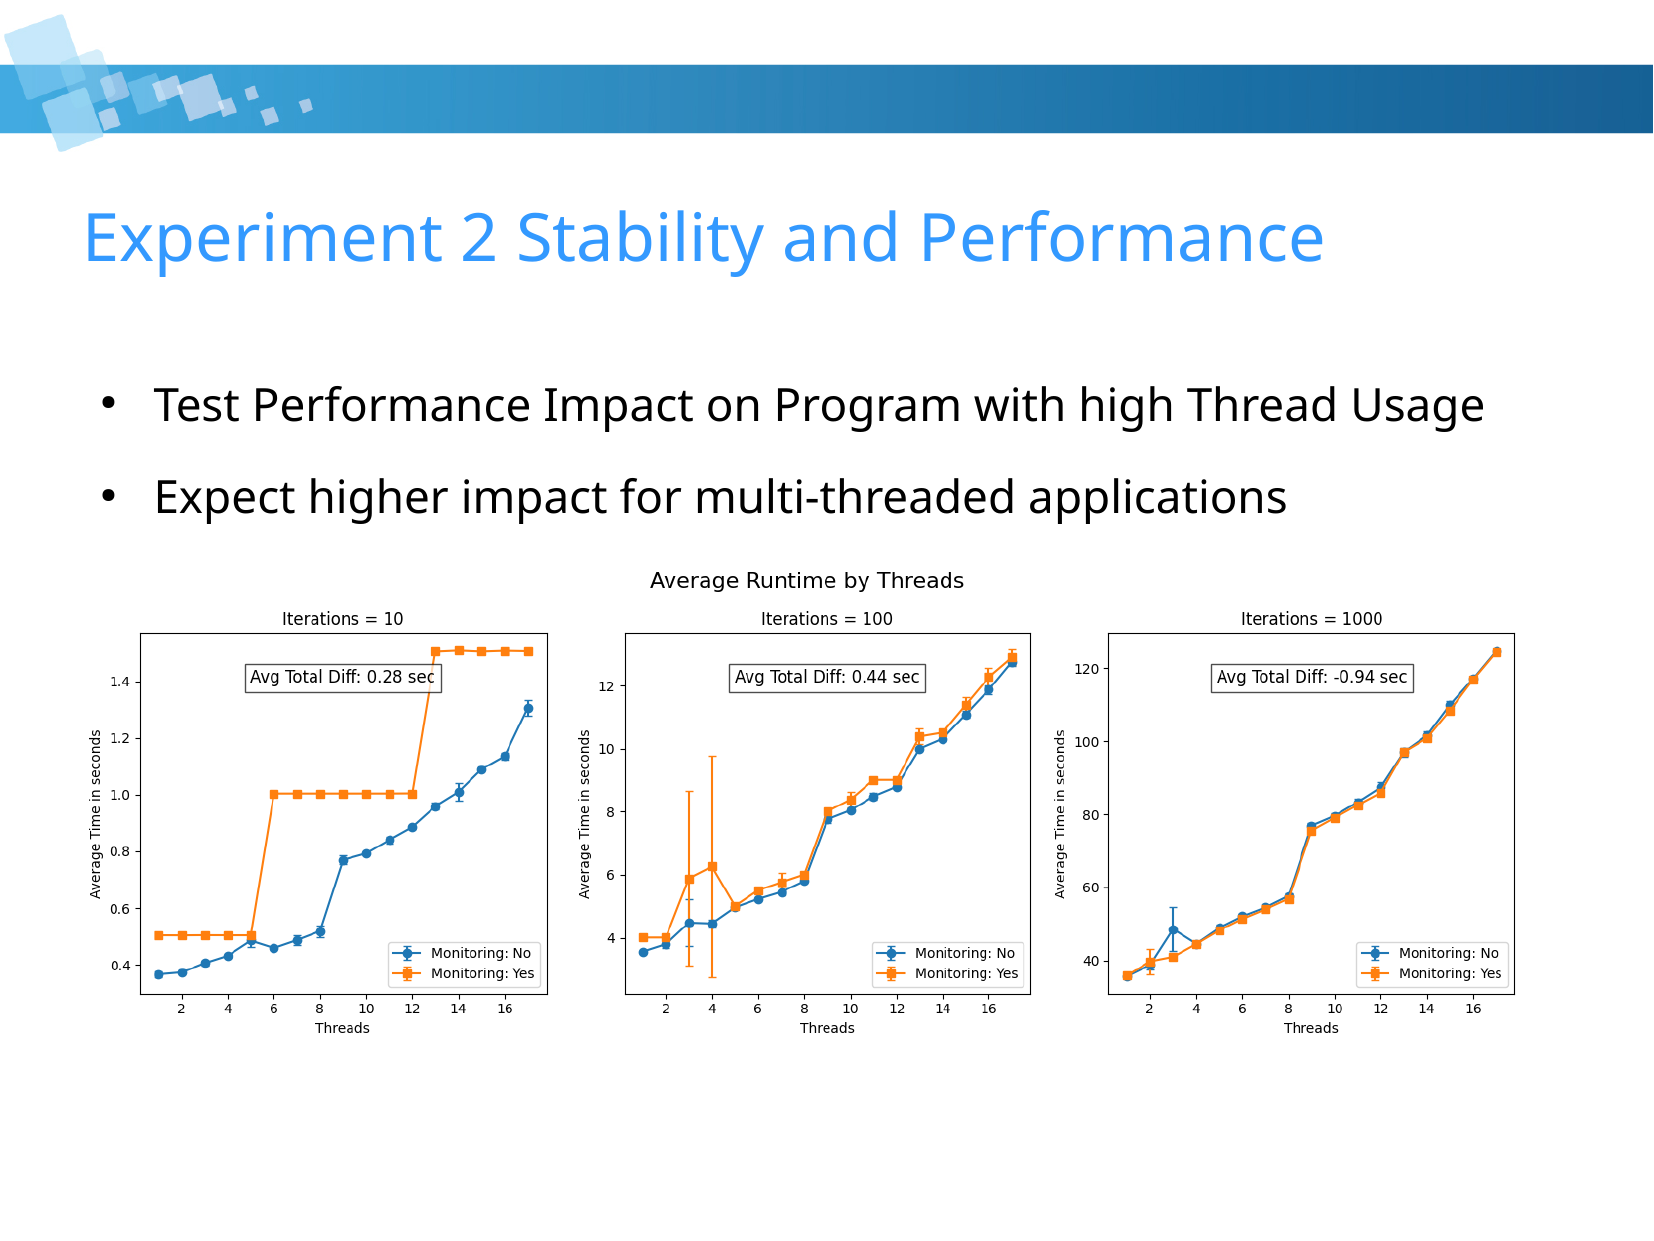

# Experiment 2 Stability and Performance
Test Performance Impact on Program with high Thread Usage
Expect higher impact for multi-threaded applications